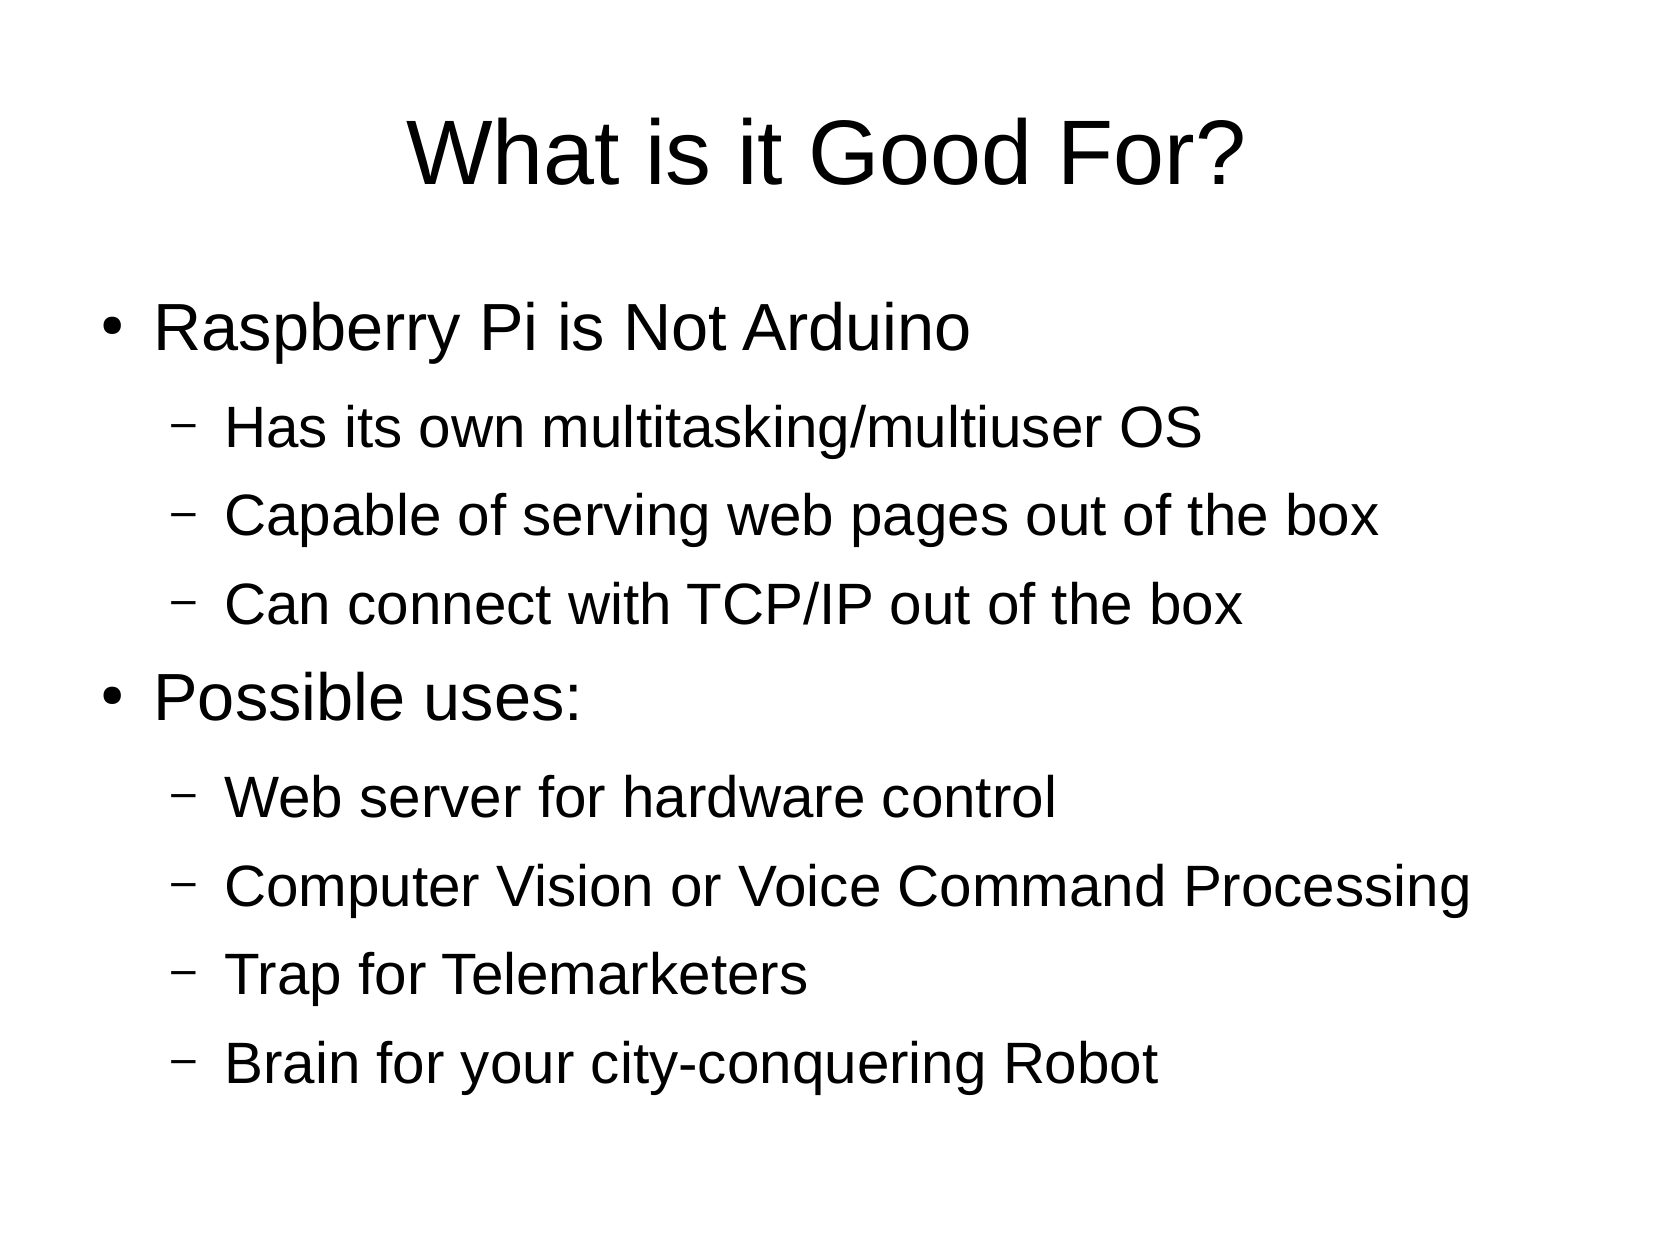

# What is it Good For?
Raspberry Pi is Not Arduino
Has its own multitasking/multiuser OS
Capable of serving web pages out of the box
Can connect with TCP/IP out of the box
Possible uses:
Web server for hardware control
Computer Vision or Voice Command Processing
Trap for Telemarketers
Brain for your city-conquering Robot